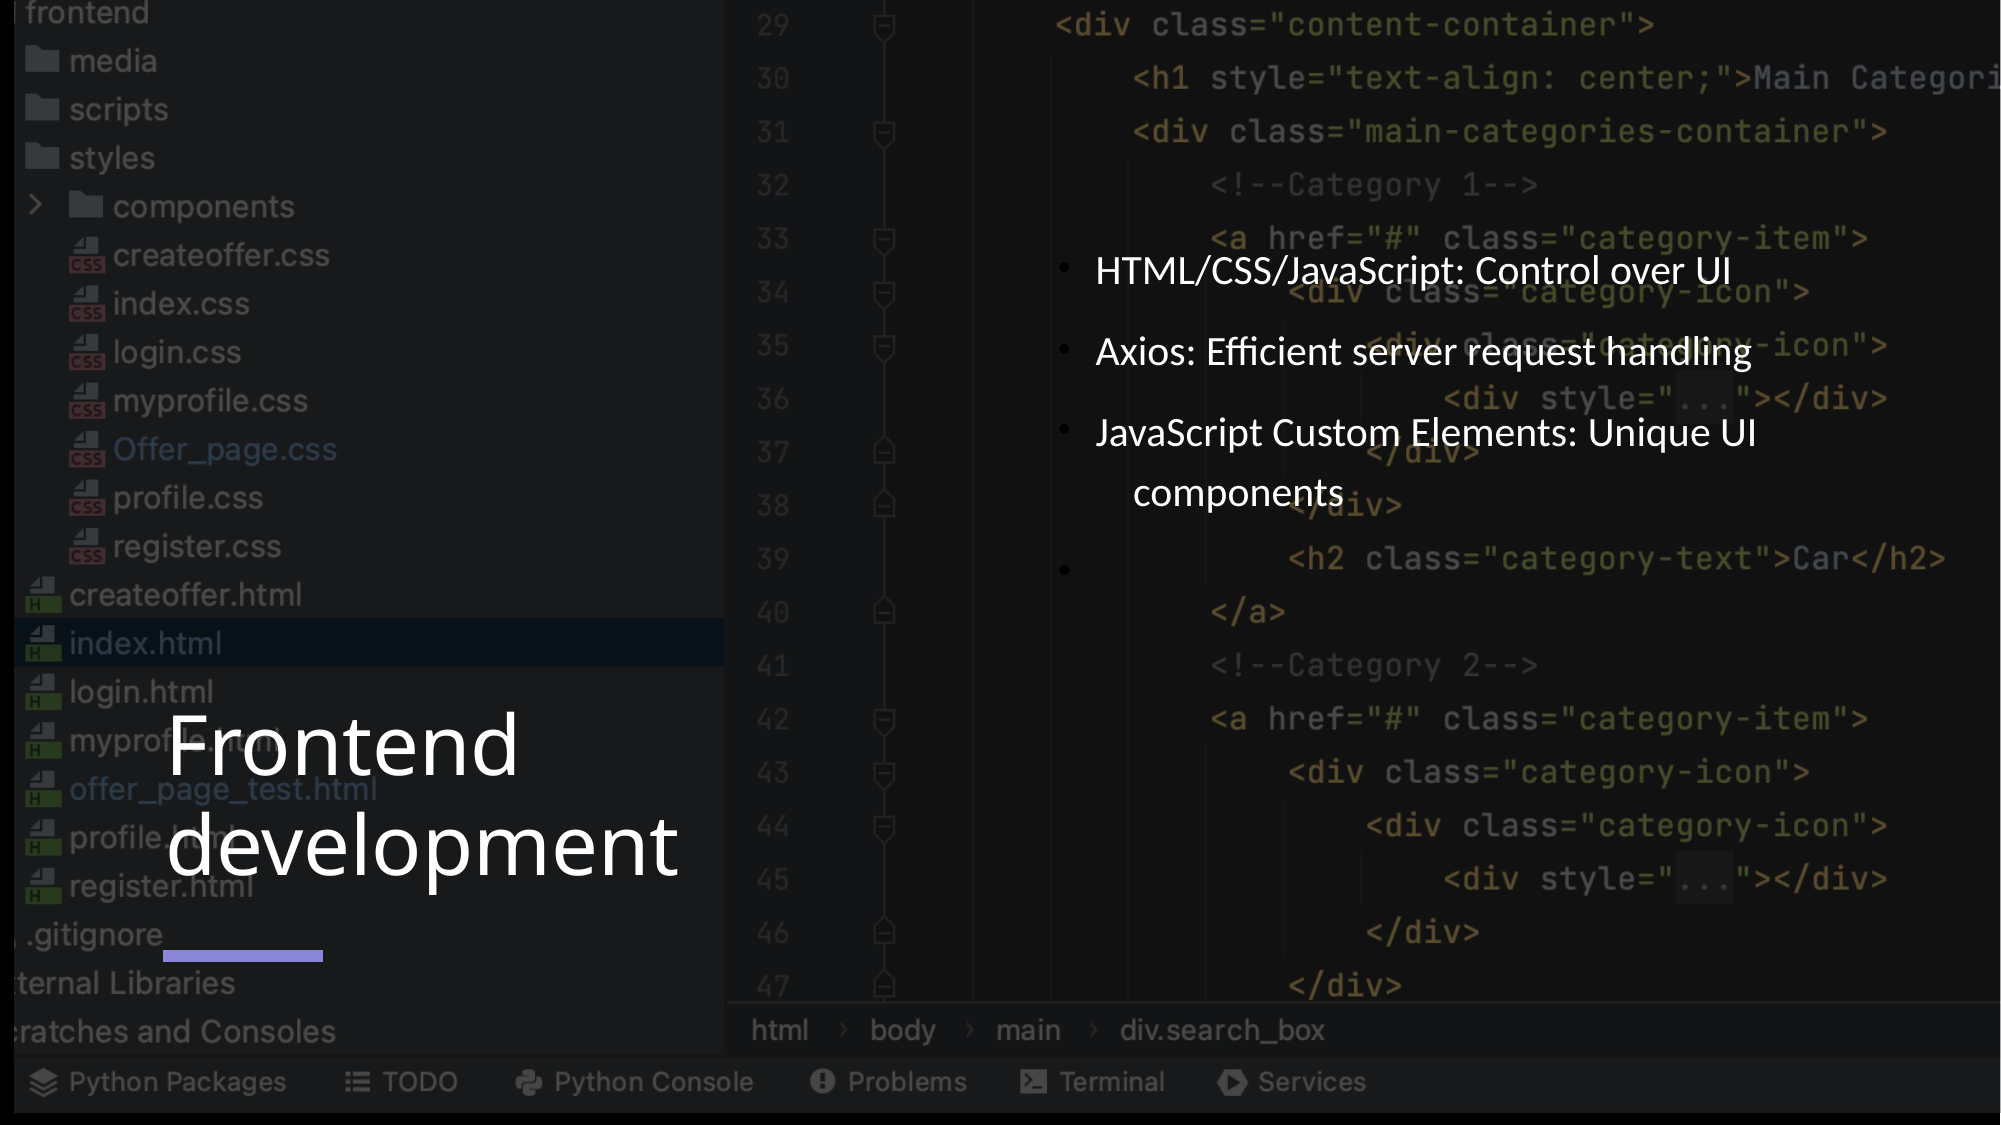

HTML/CSS/JavaScript: Control over UI
Axios: Efficient server request handling
JavaScript Custom Elements: Unique UI components
# Frontend development